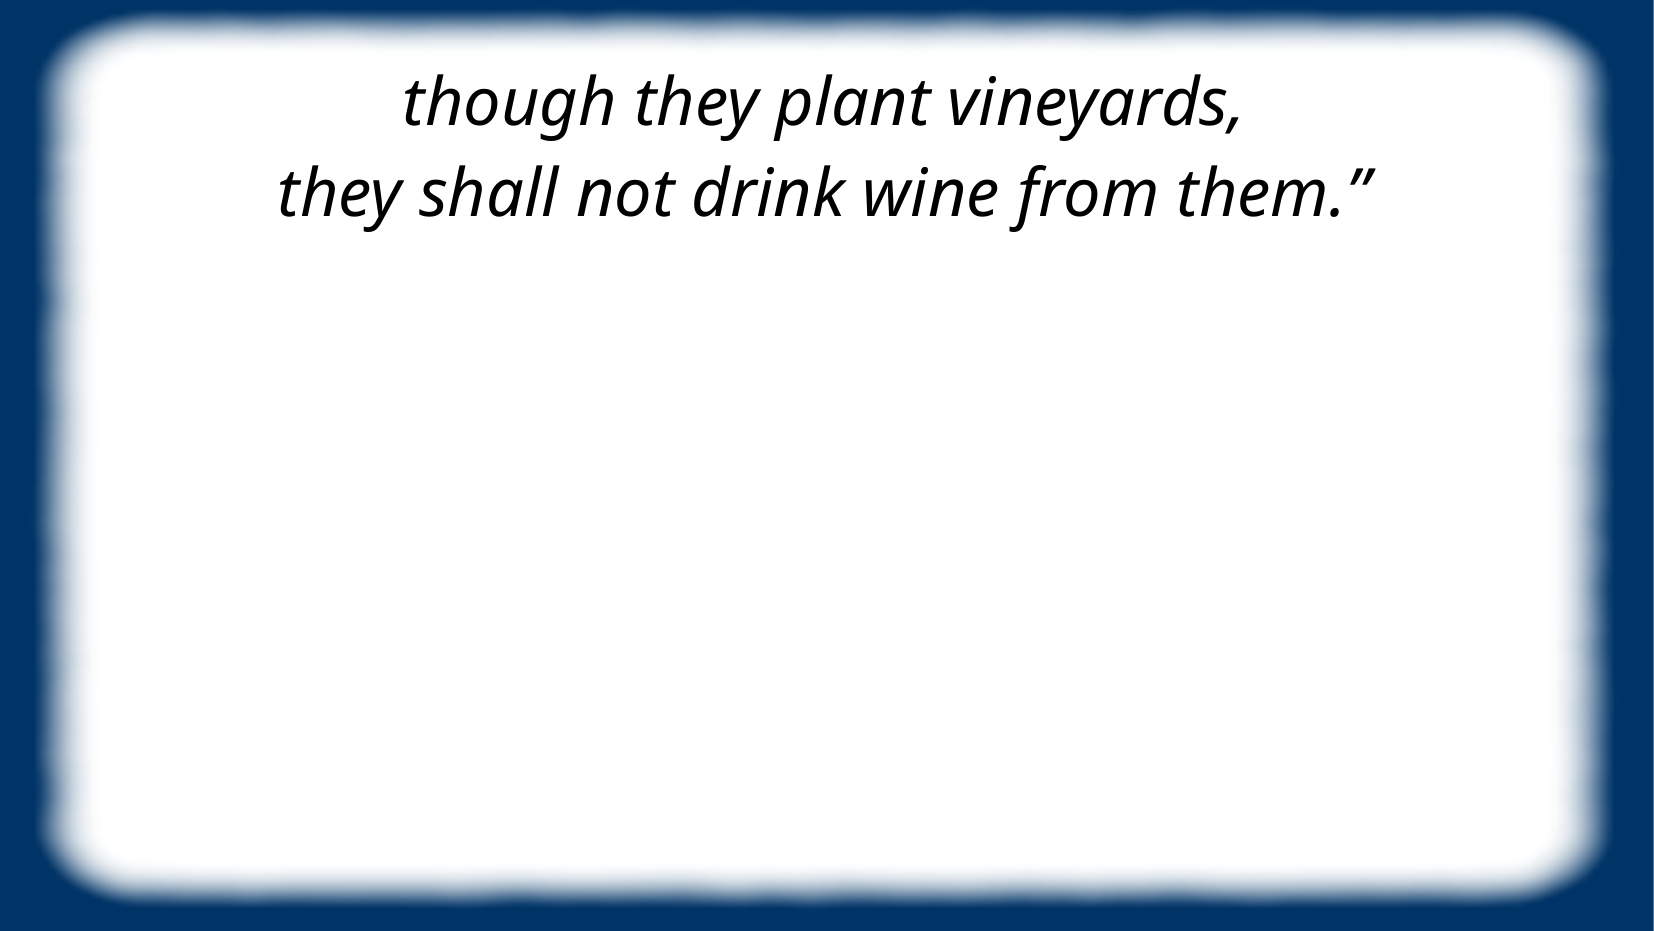

though they plant vineyards,
they shall not drink wine from them.”